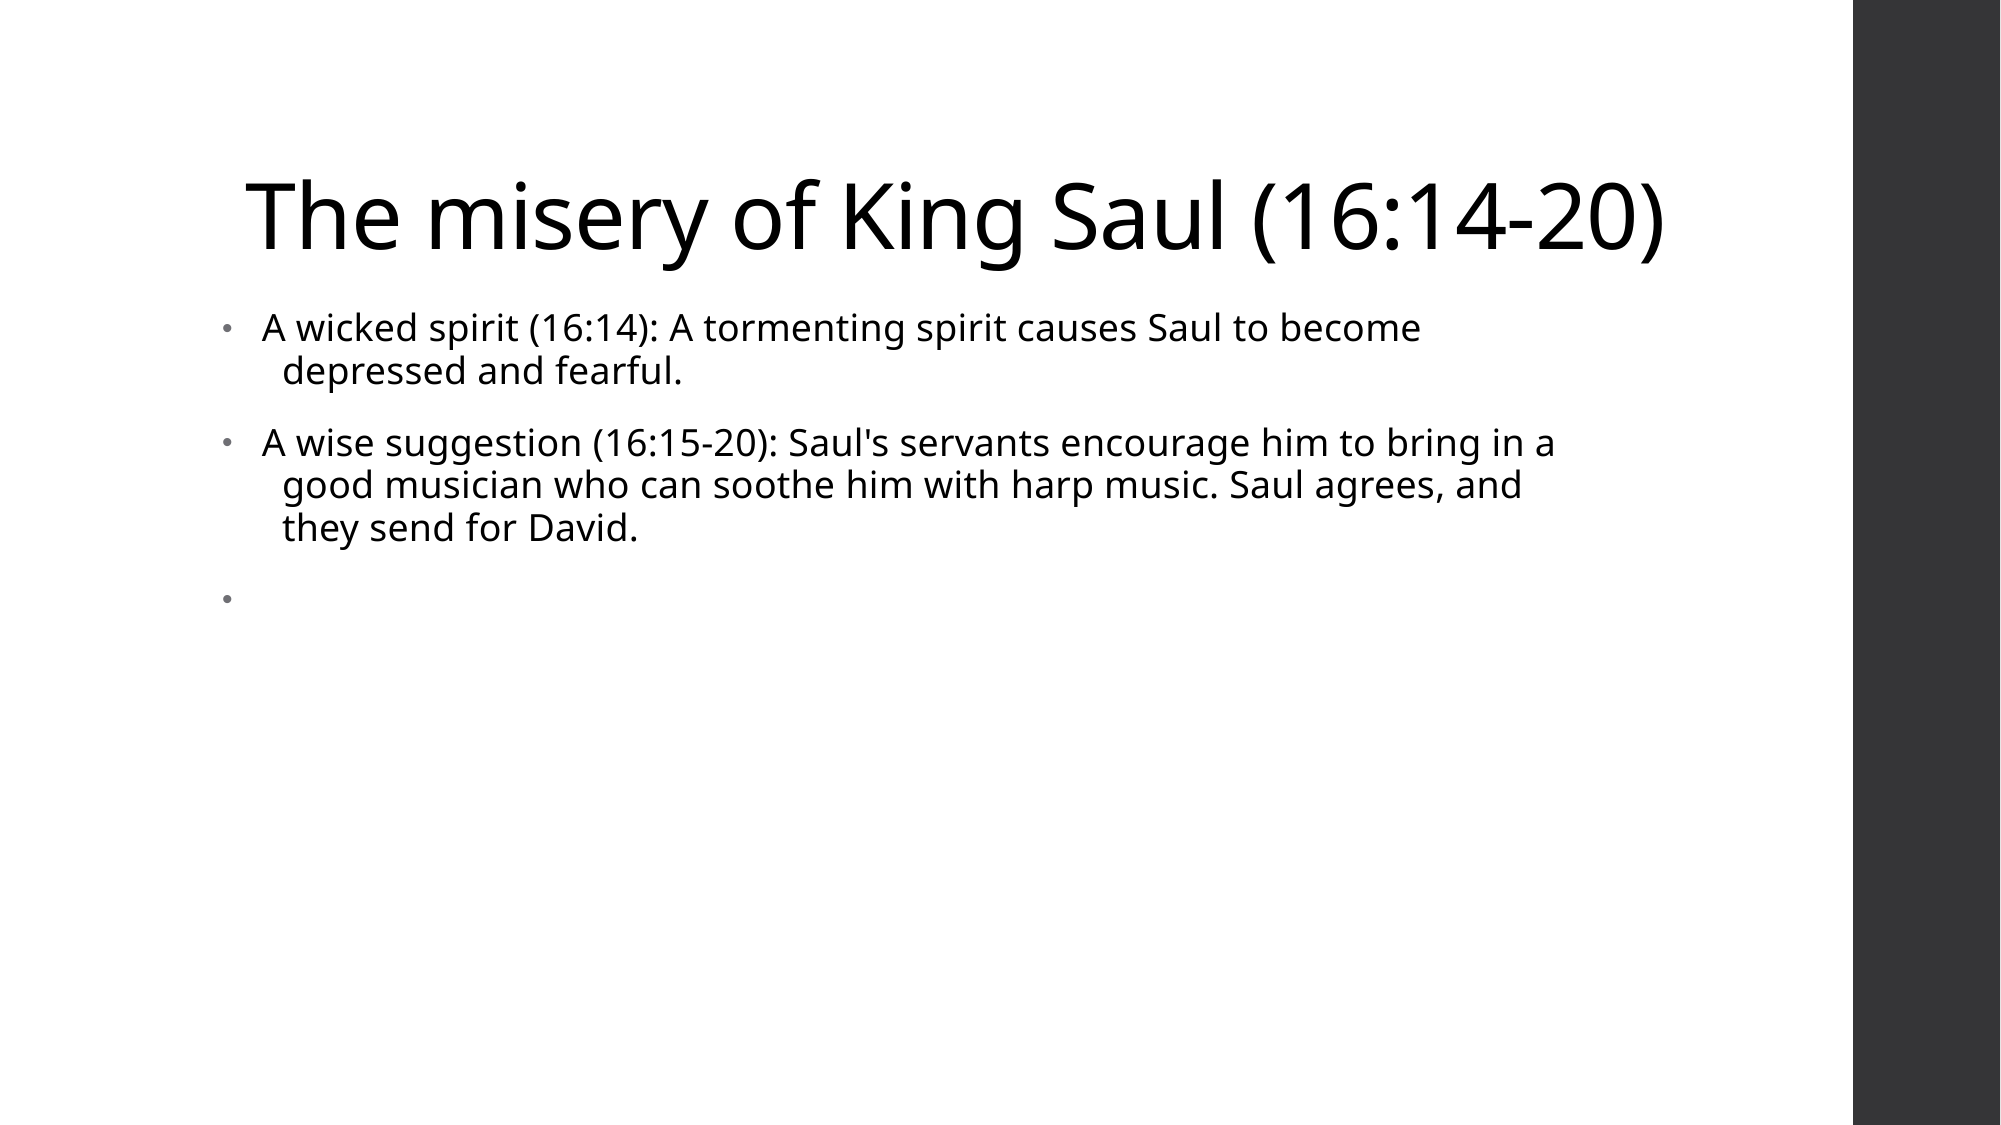

# The misery of King Saul (16:14-20)
 A wicked spirit (16:14): A tormenting spirit causes Saul to become depressed and fearful.
 A wise suggestion (16:15-20): Saul's servants encourage him to bring in a good musician who can soothe him with harp music. Saul agrees, and they send for David.